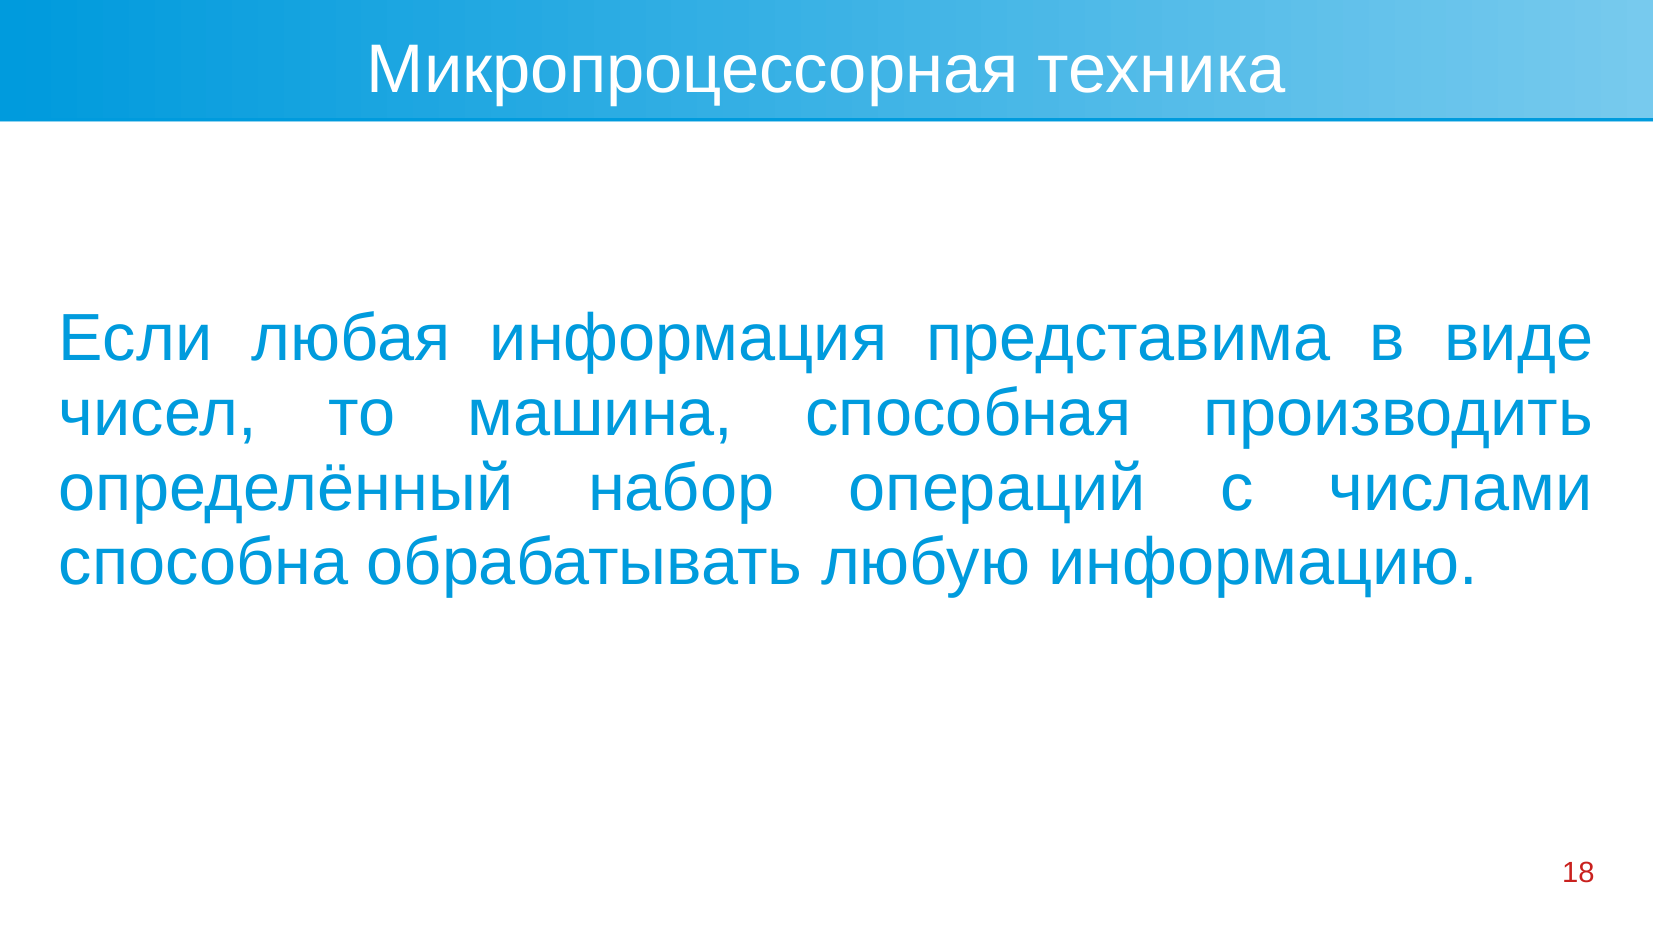

# Микропроцессорная техника
Если любая информация представима в виде чисел, то машина, способная производить определённый набор операций с числами способна обрабатывать любую информацию.
18